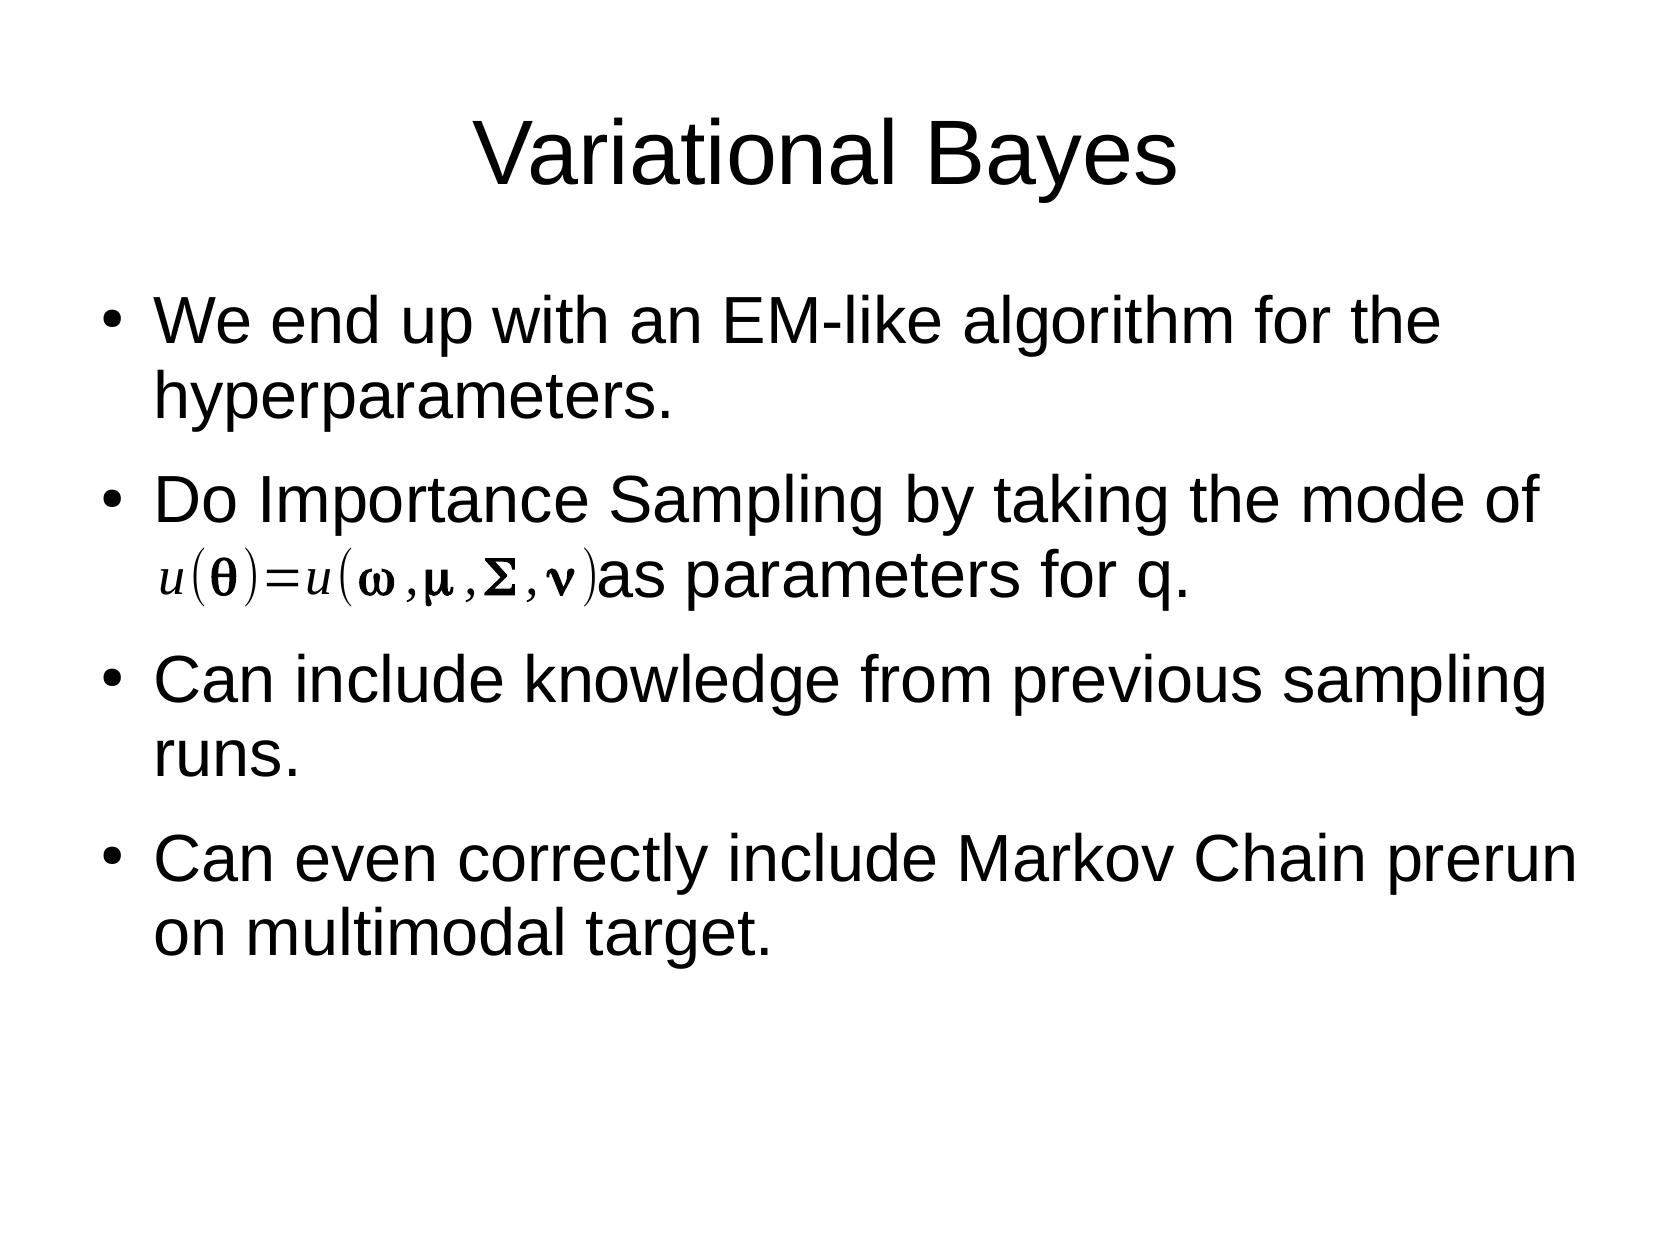

# Variational Bayes
We end up with an EM-like algorithm for the hyperparameters.
Do Importance Sampling by taking the mode of as parameters for q.
Can include knowledge from previous sampling runs.
Can even correctly include Markov Chain prerun on multimodal target.